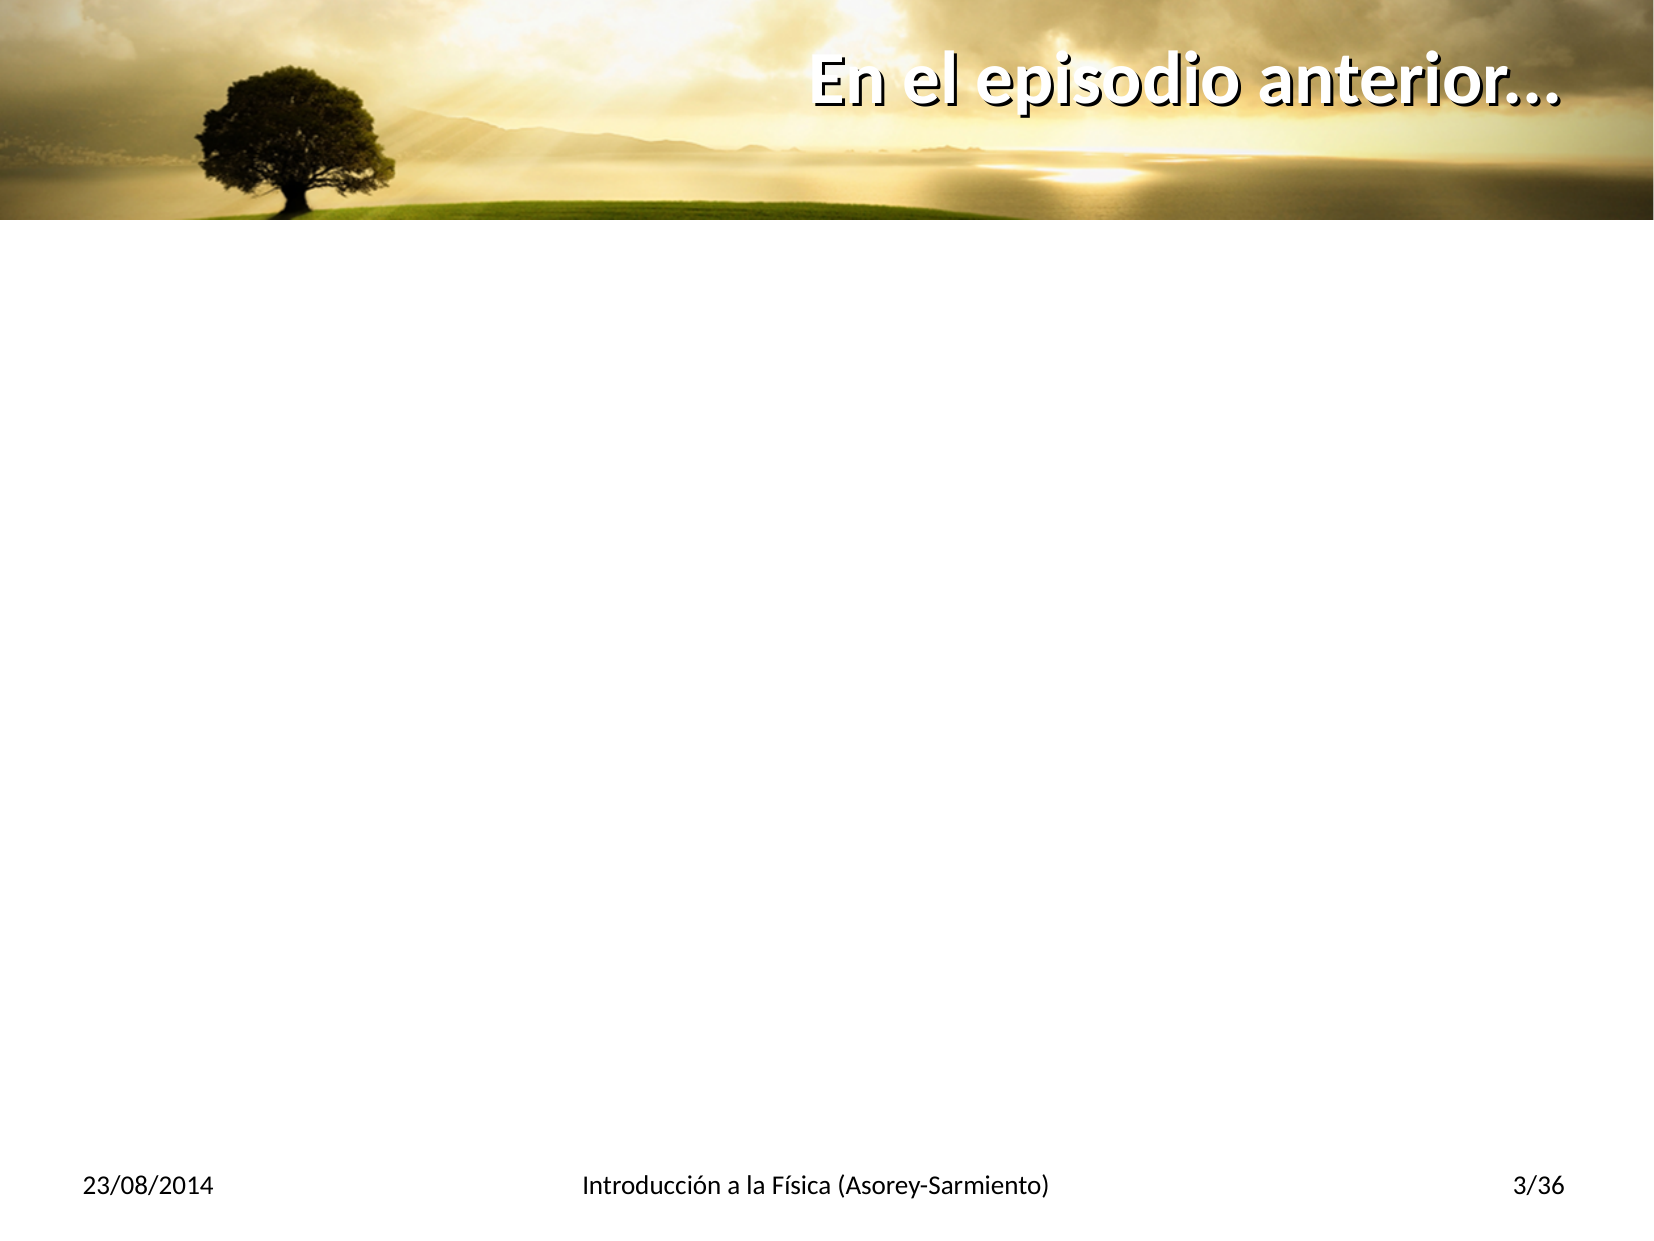

# En el episodio anterior...
23/08/2014
Introducción a la Física (Asorey-Sarmiento)
3